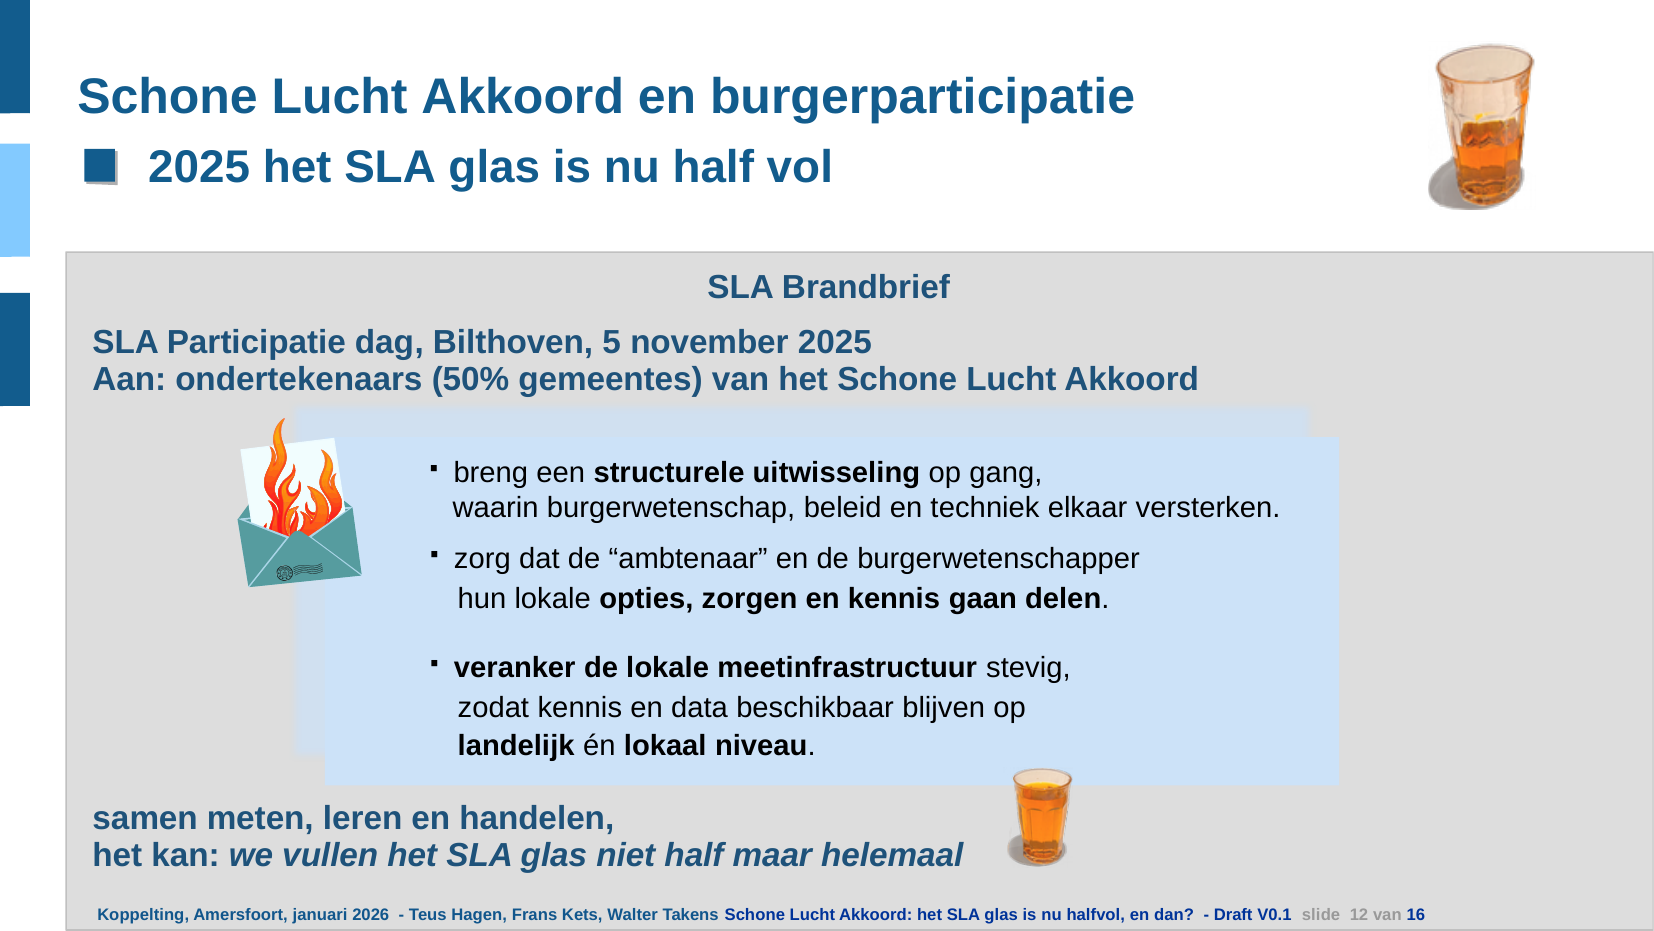

# Schone Lucht Akkoord en burgerparticipatie
 2025 het SLA glas is nu half vol
SLA Brandbrief
SLA Participatie dag, Bilthoven, 5 november 2025
Aan: ondertekenaars (50% gemeentes) van het Schone Lucht Akkoord
samen meten, leren en handelen,
het kan: we vullen het SLA glas niet half maar helemaal
· breng een structurele uitwisseling op gang,
 waarin burgerwetenschap, beleid en techniek elkaar versterken.
· zorg dat de “ambtenaar” en de burgerwetenschapper
hun lokale opties, zorgen en kennis gaan delen.
· veranker de lokale meetinfrastructuur stevig,
zodat kennis en data beschikbaar blijven op
landelijk én lokaal niveau.